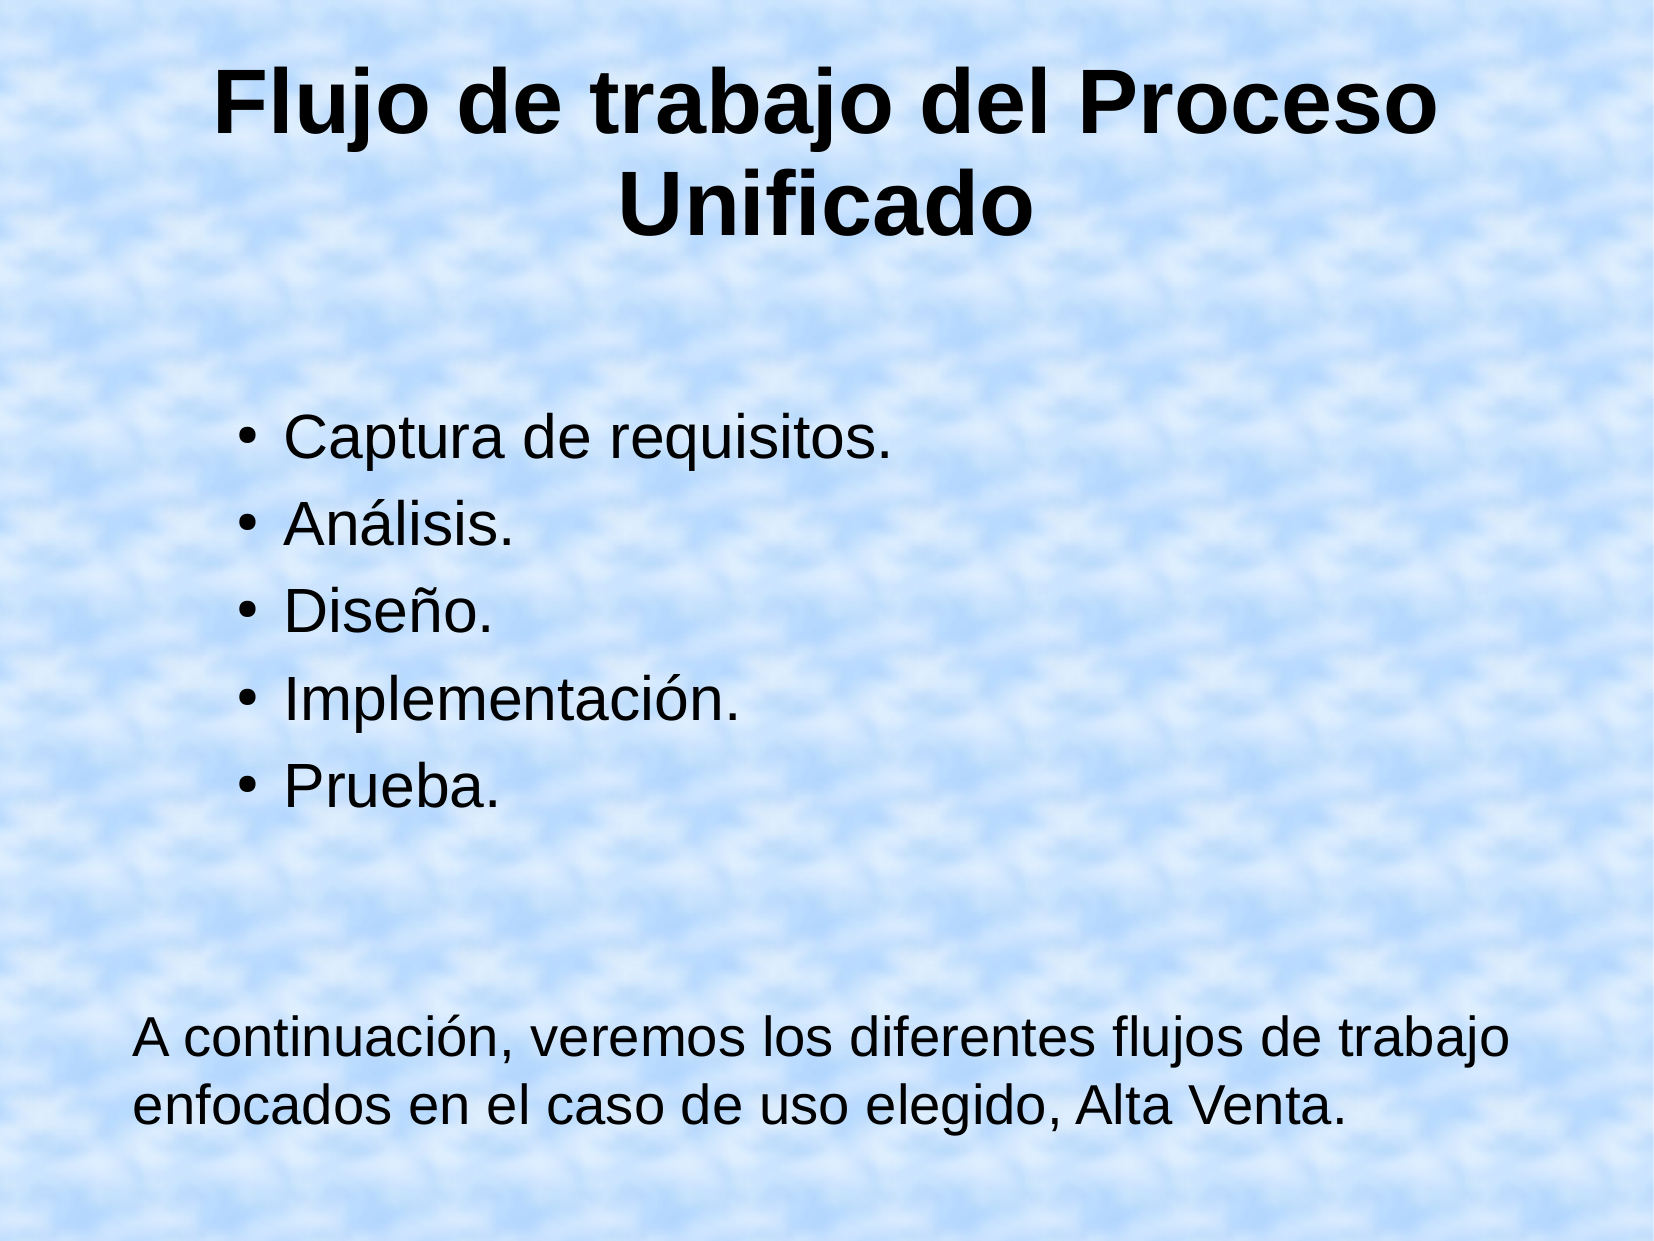

# Flujo de trabajo del Proceso Unificado
Captura de requisitos.
Análisis.
Diseño.
Implementación.
Prueba.
A continuación, veremos los diferentes flujos de trabajo enfocados en el caso de uso elegido, Alta Venta.